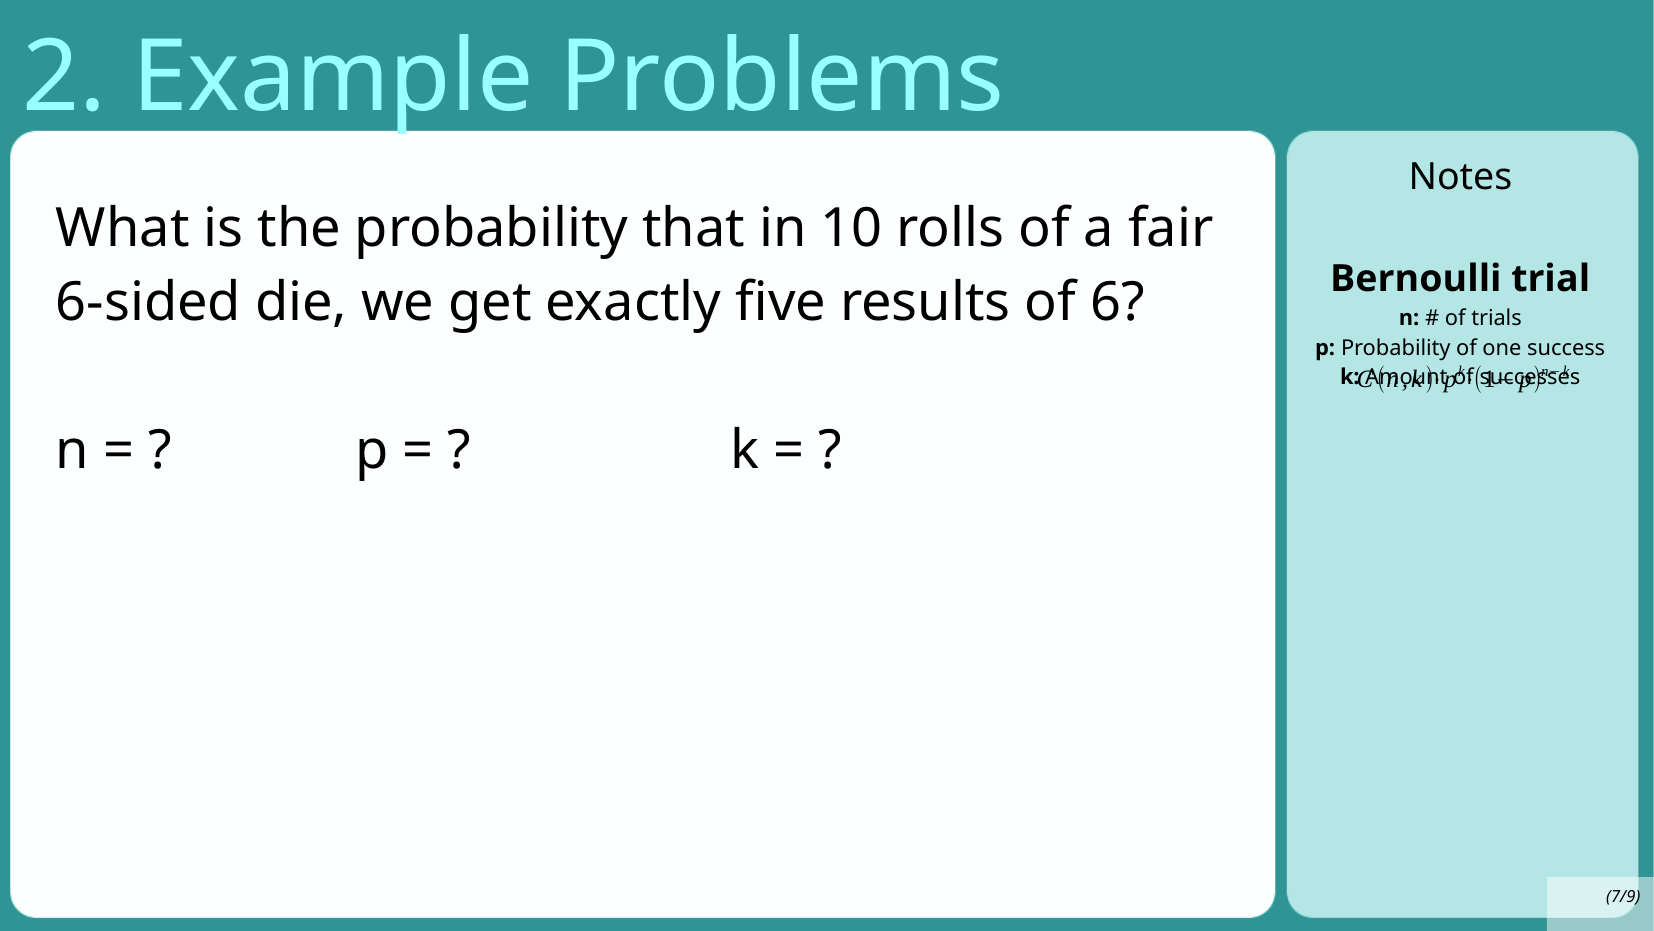

# 2. Example Problems
Notes
Bernoulli trial
n: # of trials
p: Probability of one success
k: Amount of successes
What is the probability that in 10 rolls of a fair 6-sided die, we get exactly five results of 6?
n = ?			p = ?				k = ?